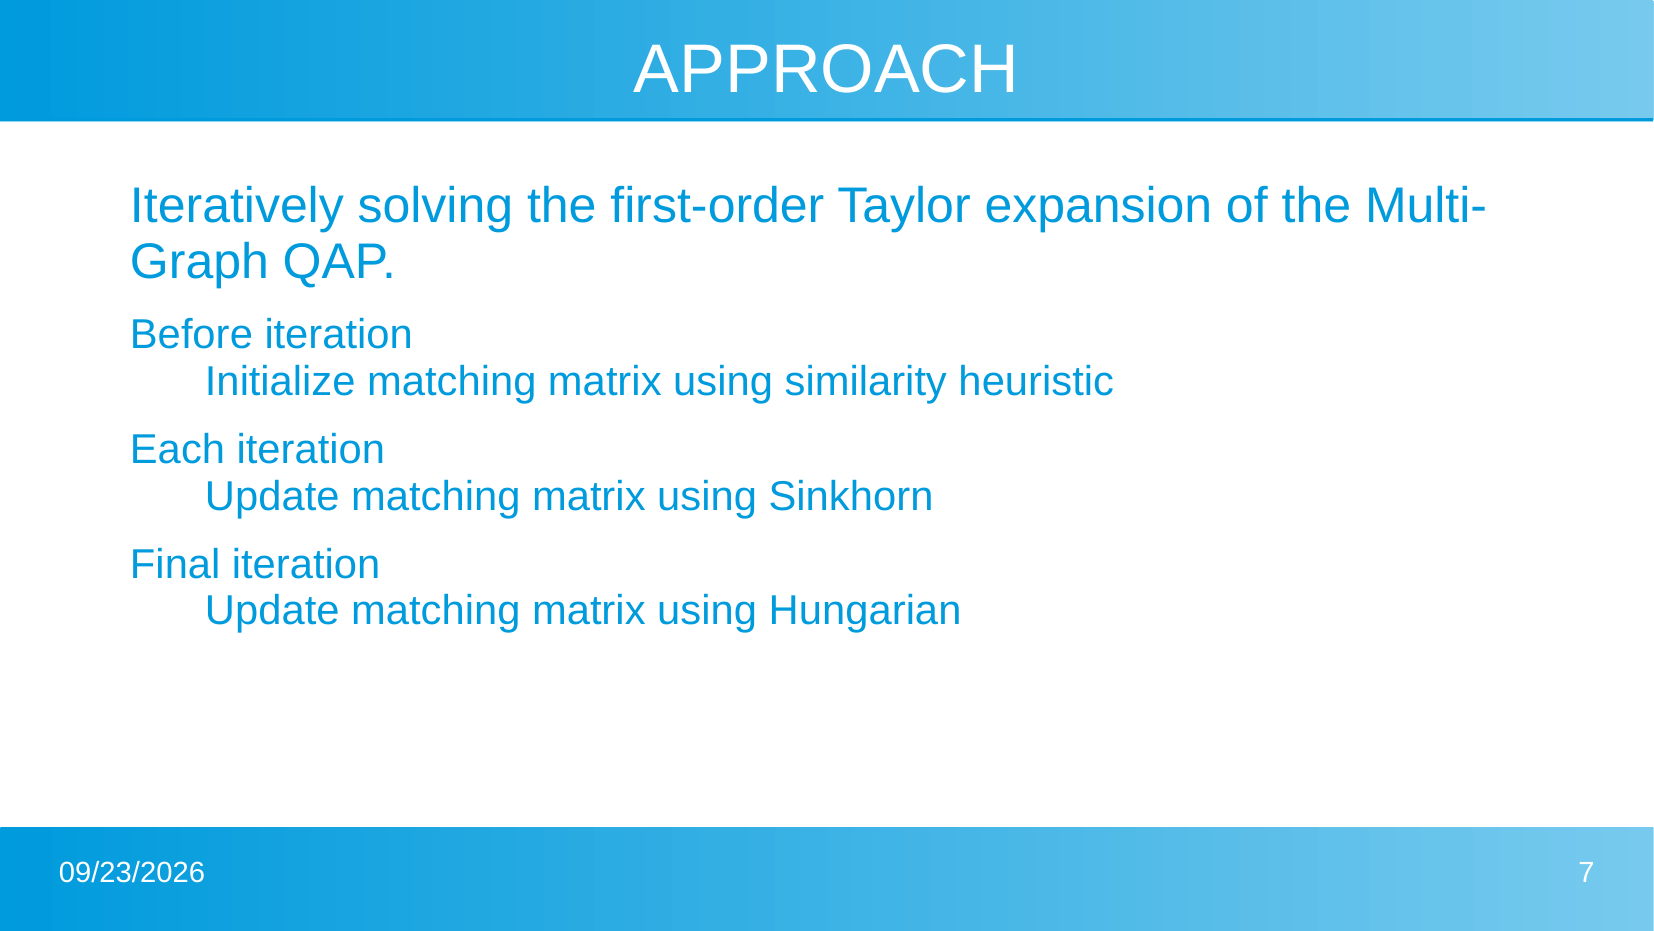

# APPROACH
Iteratively solving the first-order Taylor expansion of the Multi-Graph QAP.
Before iteration
	Initialize matching matrix using similarity heuristic
Each iteration
	Update matching matrix using Sinkhorn
Final iteration
	Update matching matrix using Hungarian
7